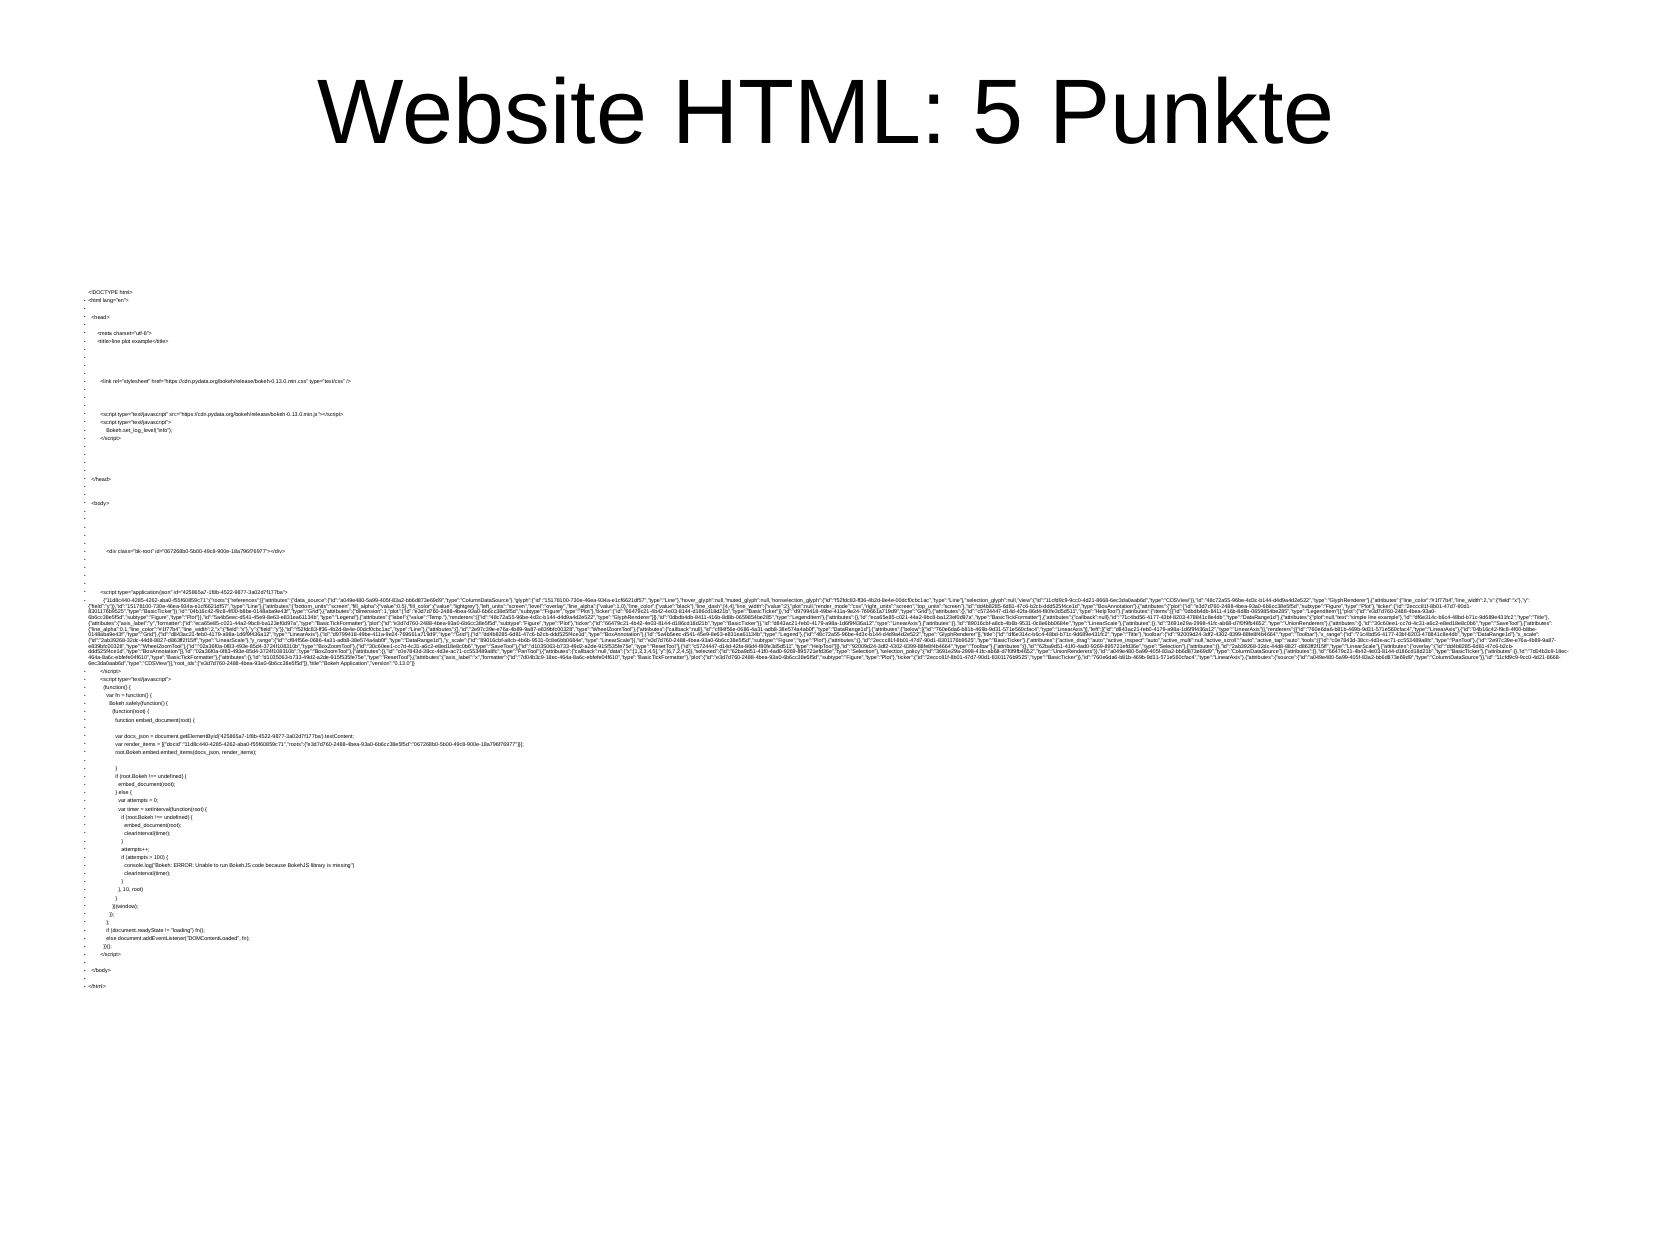

# Website HTML: 5 Punkte
<!DOCTYPE html>
<html lang="en">
 <head>
 <meta charset="utf-8">
 <title>line plot example</title>
 <link rel="stylesheet" href="https://cdn.pydata.org/bokeh/release/bokeh-0.13.0.min.css" type="text/css" />
 <script type="text/javascript" src="https://cdn.pydata.org/bokeh/release/bokeh-0.13.0.min.js"></script>
 <script type="text/javascript">
 Bokeh.set_log_level("info");
 </script>
 </head>
 <body>
 <div class="bk-root" id="067268b0-5b00-49c8-900e-18a796f76977"></div>
 <script type="application/json" id="425865a7-1f8b-4522-9877-3a02d7f177ba">
 {"11d8c440-4285-4262-aba0-f55f60859c71":{"roots":{"references":[{"attributes":{"data_source":{"id":"a049e480-5a99-405f-83a2-bb6d873e69d9","type":"ColumnDataSource"},"glyph":{"id":"15178100-730e-46ea-934a-e1cf6621df57","type":"Line"},"hover_glyph":null,"muted_glyph":null,"nonselection_glyph":{"id":"f52fdc83-ff36-4b2d-8e4e-00dcf0cbc1ac","type":"Line"},"selection_glyph":null,"view":{"id":"11cfd9c9-9cc0-4d21-8668-6ec3da0aab6d","type":"CDSView"}},"id":"48c72a55-96be-4d3c-b144-d4d9a4d2e522","type":"GlyphRenderer"},{"attributes":{"line_color":"#1f77b4","line_width":2,"x":{"field":"x"},"y":{"field":"y"}},"id":"15178100-730e-46ea-934a-e1cf6621df57","type":"Line"},{"attributes":{"bottom_units":"screen","fill_alpha":{"value":0.5},"fill_color":{"value":"lightgrey"},"left_units":"screen","level":"overlay","line_alpha":{"value":1.0},"line_color":{"value":"black"},"line_dash":[4,4],"line_width":{"value":2},"plot":null,"render_mode":"css","right_units":"screen","top_units":"screen"},"id":"dd4b8285-6d81-47c6-b2cb-ddd525f4ce1d","type":"BoxAnnotation"},{"attributes":{"plot":{"id":"e3d7d760-2488-4bea-93a0-6b6cc38e5f5d","subtype":"Figure","type":"Plot"},"ticker":{"id":"2eccc81f-8b01-47d7-90d1-8301176b9525","type":"BasicTicker"}},"id":"04b16c42-f9c8-4f00-b8be-0148aba9e43f","type":"Grid"},{"attributes":{"dimension":1,"plot":{"id":"e3d7d760-2488-4bea-93a0-6b6cc38e5f5d","subtype":"Figure","type":"Plot"},"ticker":{"id":"66479c21-4b42-4e03-8144-d186cd18d21b","type":"BasicTicker"}},"id":"d9799418-49be-411a-9e24-769661a719d9","type":"Grid"},{"attributes":{},"id":"c5724447-d14d-42fa-86d4-f80fe3d5d511","type":"HelpTool"},{"attributes":{"items":[{"id":"0dbdb4db-8411-416b-8d8b-0659854be285","type":"LegendItem"}],"plot":{"id":"e3d7d760-2488-4bea-93a0-6b6cc38e5f5d","subtype":"Figure","type":"Plot"}},"id":"5a4b5eec-d541-45e9-8e63-e831ea61134b","type":"Legend"},{"attributes":{"label":{"value":"Temp."},"renderers":[{"id":"48c72a55-96be-4d3c-b144-d4d9a4d2e522","type":"GlyphRenderer"}]},"id":"0dbdb4db-8411-416b-8d8b-0659854be285","type":"LegendItem"},{"attributes":{},"id":"eca65e85-c021-44a2-9bc8-ba123ef0d97a","type":"BasicTickFormatter"},{"attributes":{"callback":null},"id":"71c4bd56-4177-43bf-8203-478841c8e4db","type":"DataRange1d"},{"attributes":{"plot":null,"text":"simple line example"},"id":"df6e314c-b6c4-48bd-b71c-9d689e431fc2","type":"Title"},{"attributes":{"axis_label":"y","formatter":{"id":"eca65e85-c021-44a2-9bc8-ba123ef0d97a","type":"BasicTickFormatter"},"plot":{"id":"e3d7d760-2488-4bea-93a0-6b6cc38e5f5d","subtype":"Figure","type":"Plot"},"ticker":{"id":"66479c21-4b42-4e03-8144-d186cd18d21b","type":"BasicTicker"}},"id":"d843ac21-feb0-4179-a98a-1d6f9f436a12","type":"LinearAxis"},{"attributes":{},"id":"89016cbf-a8cb-4b6b-9531-0c8e6bb0684e","type":"LinearScale"},{"attributes":{},"id":"3691e29a-2998-41fc-ab68-d7f0f9fb4652","type":"UnionRenderers"},{"attributes":{},"id":"30c60ee1-cc7d-4c31-a6c2-e8ed18e8c0b6","type":"SaveTool"},{"attributes":{"line_alpha":0.1,"line_color":"#1f77b4","line_width":2,"x":{"field":"x"},"y":{"field":"y"}},"id":"f52fdc83-ff36-4b2d-8e4e-00dcf0cbc1ac","type":"Line"},{"attributes":{},"id":"2e97c39e-e76a-4b89-9a87-e839bfc00328","type":"WheelZoomTool"},{"attributes":{"callback":null},"id":"cf84f56e-0686-4a31-adb8-38e574a4ab0f","type":"DataRange1d"},{"attributes":{"below":[{"id":"760e6da6-b81b-469b-9d31-571e560cfac4","type":"LinearAxis"}],"left":[{"id":"d843ac21-feb0-4179-a98a-1d6f9f436a12","type":"LinearAxis"}],"renderers":[{"id":"760e6da6-b81b-469b-9d31-571e560cfac4","type":"LinearAxis"},{"id":"04b16c42-f9c8-4f00-b8be-0148aba9e43f","type":"Grid"},{"id":"d843ac21-feb0-4179-a98a-1d6f9f436a12","type":"LinearAxis"},{"id":"d9799418-49be-411a-9e24-769661a719d9","type":"Grid"},{"id":"dd4b8285-6d81-47c6-b2cb-ddd525f4ce1d","type":"BoxAnnotation"},{"id":"5a4b5eec-d541-45e9-8e63-e831ea61134b","type":"Legend"},{"id":"48c72a55-96be-4d3c-b144-d4d9a4d2e522","type":"GlyphRenderer"}],"title":{"id":"df6e314c-b6c4-48bd-b71c-9d689e431fc2","type":"Title"},"toolbar":{"id":"92009d24-3df2-4302-8399-88fe8f4b4664","type":"Toolbar"},"x_range":{"id":"71c4bd56-4177-43bf-8203-478841c8e4db","type":"DataRange1d"},"x_scale":{"id":"2ab39268-32dc-44d8-8827-d863ff2f15ff","type":"LinearScale"},"y_range":{"id":"cf84f56e-0686-4a31-adb8-38e574a4ab0f","type":"DataRange1d"},"y_scale":{"id":"89016cbf-a8cb-4b6b-9531-0c8e6bb0684e","type":"LinearScale"}},"id":"e3d7d760-2488-4bea-93a0-6b6cc38e5f5d","subtype":"Figure","type":"Plot"},{"attributes":{},"id":"2eccc81f-8b01-47d7-90d1-8301176b9525","type":"BasicTicker"},{"attributes":{"active_drag":"auto","active_inspect":"auto","active_multi":null,"active_scroll":"auto","active_tap":"auto","tools":[{"id":"c0e7843d-38cc-4d3e-ac71-cc553489a8fc","type":"PanTool"},{"id":"2e97c39e-e76a-4b89-9a87-e839bfc00328","type":"WheelZoomTool"},{"id":"02a36f0a-0f83-493e-85d4-3724f108310b","type":"BoxZoomTool"},{"id":"30c60ee1-cc7d-4c31-a6c2-e8ed18e8c0b6","type":"SaveTool"},{"id":"d1035063-b733-49d2-a2de-915f535fe75e","type":"ResetTool"},{"id":"c5724447-d14d-42fa-86d4-f80fe3d5d511","type":"HelpTool"}]},"id":"92009d24-3df2-4302-8399-88fe8f4b4664","type":"Toolbar"},{"attributes":{},"id":"62ba9d51-41f0-4ad0-9269-895721efd36e","type":"Selection"},{"attributes":{},"id":"2ab39268-32dc-44d8-8827-d863ff2f15ff","type":"LinearScale"},{"attributes":{"overlay":{"id":"dd4b8285-6d81-47c6-b2cb-ddd525f4ce1d","type":"BoxAnnotation"}},"id":"02a36f0a-0f83-493e-85d4-3724f108310b","type":"BoxZoomTool"},{"attributes":{},"id":"c0e7843d-38cc-4d3e-ac71-cc553489a8fc","type":"PanTool"},{"attributes":{"callback":null,"data":{"x":[1,2,3,4,5],"y":[6,7,2,4,5]},"selected":{"id":"62ba9d51-41f0-4ad0-9269-895721efd36e","type":"Selection"},"selection_policy":{"id":"3691e29a-2998-41fc-ab68-d7f0f9fb4652","type":"UnionRenderers"}},"id":"a049e480-5a99-405f-83a2-bb6d873e69d9","type":"ColumnDataSource"},{"attributes":{},"id":"66479c21-4b42-4e03-8144-d186cd18d21b","type":"BasicTicker"},{"attributes":{},"id":"7d04b3c9-18ec-464a-8a6c-ebfefe04f610","type":"BasicTickFormatter"},{"attributes":{},"id":"d1035063-b733-49d2-a2de-915f535fe75e","type":"ResetTool"},{"attributes":{"axis_label":"x","formatter":{"id":"7d04b3c9-18ec-464a-8a6c-ebfefe04f610","type":"BasicTickFormatter"},"plot":{"id":"e3d7d760-2488-4bea-93a0-6b6cc38e5f5d","subtype":"Figure","type":"Plot"},"ticker":{"id":"2eccc81f-8b01-47d7-90d1-8301176b9525","type":"BasicTicker"}},"id":"760e6da6-b81b-469b-9d31-571e560cfac4","type":"LinearAxis"},{"attributes":{"source":{"id":"a049e480-5a99-405f-83a2-bb6d873e69d9","type":"ColumnDataSource"}},"id":"11cfd9c9-9cc0-4d21-8668-6ec3da0aab6d","type":"CDSView"}],"root_ids":["e3d7d760-2488-4bea-93a0-6b6cc38e5f5d"]},"title":"Bokeh Application","version":"0.13.0"}}
 </script>
 <script type="text/javascript">
 (function() {
 var fn = function() {
 Bokeh.safely(function() {
 (function(root) {
 function embed_document(root) {
 var docs_json = document.getElementById('425865a7-1f8b-4522-9877-3a02d7f177ba').textContent;
 var render_items = [{"docid":"11d8c440-4285-4262-aba0-f55f60859c71","roots":{"e3d7d760-2488-4bea-93a0-6b6cc38e5f5d":"067268b0-5b00-49c8-900e-18a796f76977"}}];
 root.Bokeh.embed.embed_items(docs_json, render_items);
 }
 if (root.Bokeh !== undefined) {
 embed_document(root);
 } else {
 var attempts = 0;
 var timer = setInterval(function(root) {
 if (root.Bokeh !== undefined) {
 embed_document(root);
 clearInterval(timer);
 }
 attempts++;
 if (attempts > 100) {
 console.log("Bokeh: ERROR: Unable to run BokehJS code because BokehJS library is missing")
 clearInterval(timer);
 }
 }, 10, root)
 }
 })(window);
 });
 };
 if (document.readyState != "loading") fn();
 else document.addEventListener("DOMContentLoaded", fn);
 })();
 </script>
 </body>
</html>